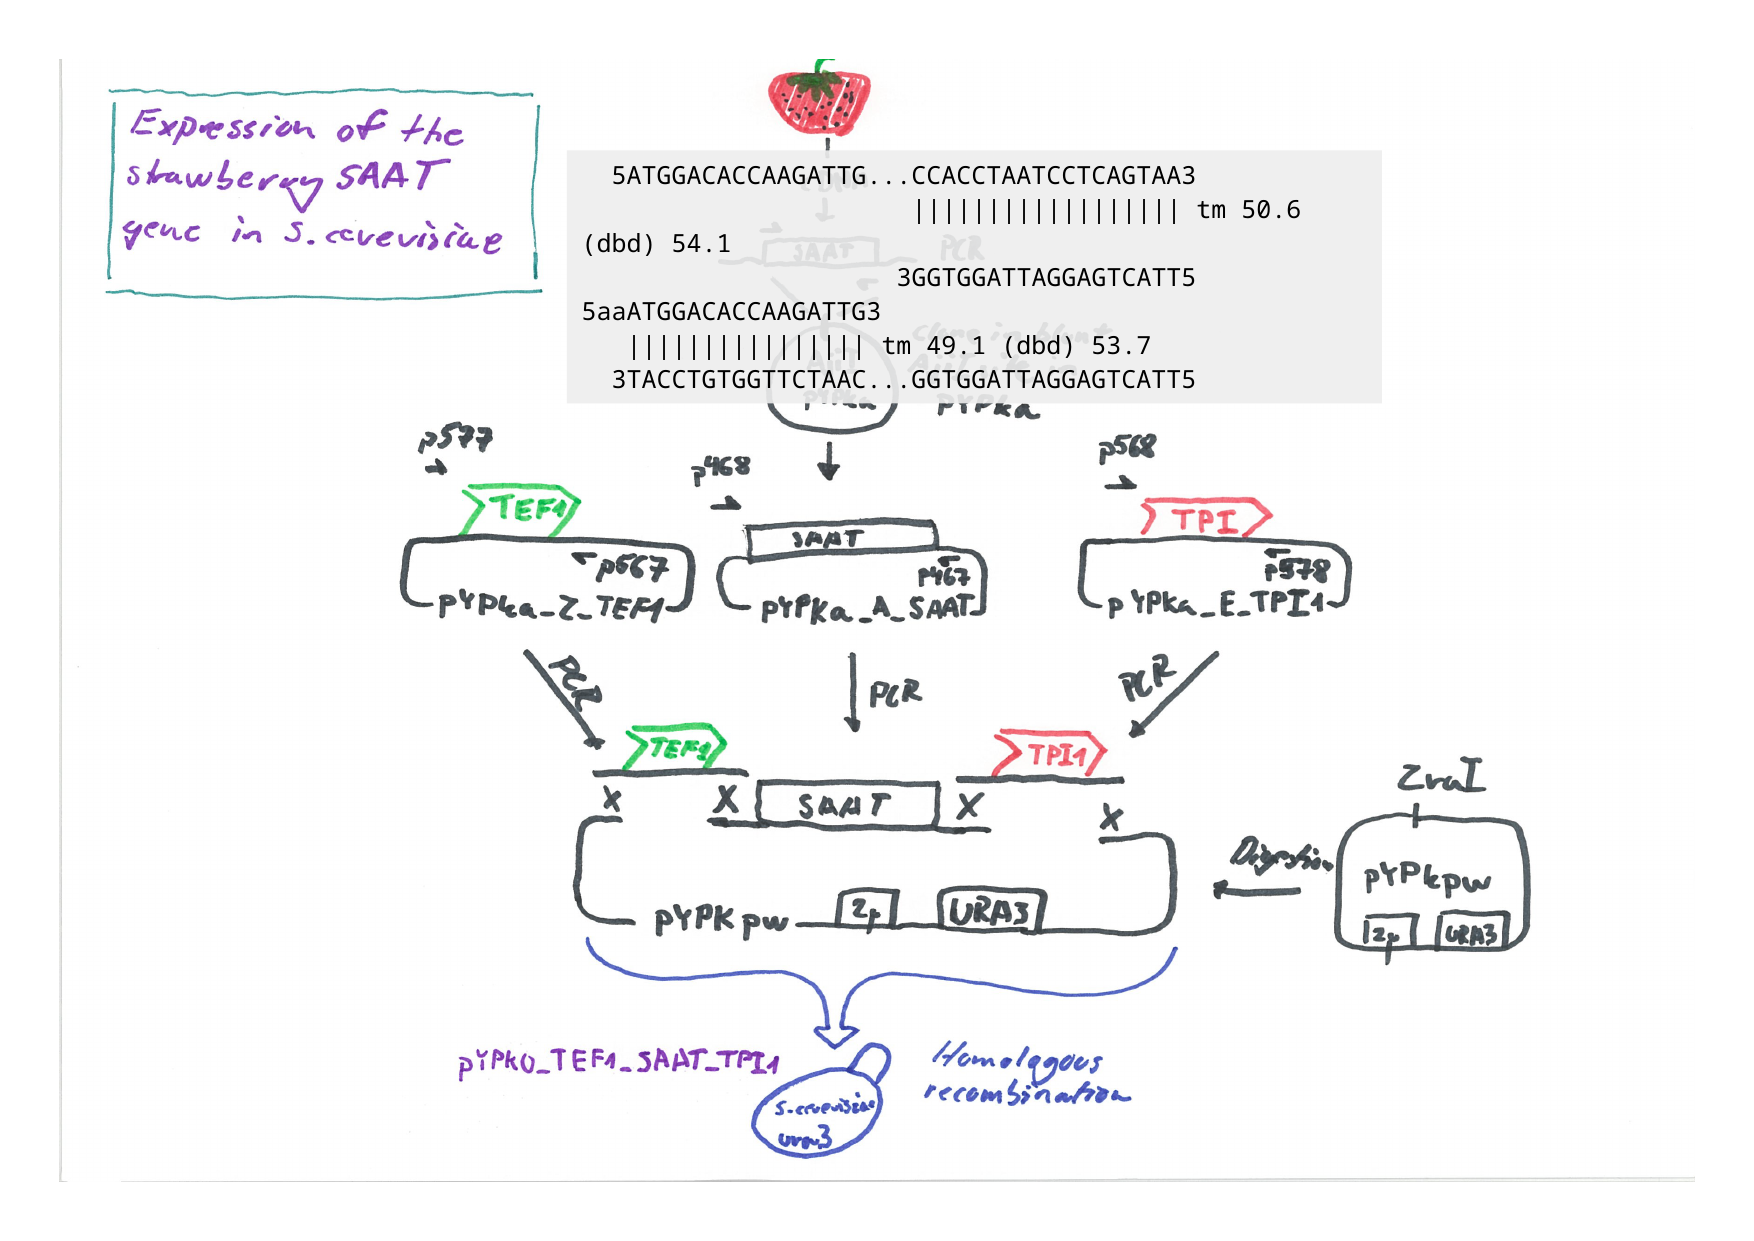

5ATGGACACCAAGATTG...CCACCTAATCCTCAGTAA3
 |||||||||||||||||| tm 50.6 (dbd) 54.1
 3GGTGGATTAGGAGTCATT5
5aaATGGACACCAAGATTG3
 |||||||||||||||| tm 49.1 (dbd) 53.7
 3TACCTGTGGTTCTAAC...GGTGGATTAGGAGTCATT5